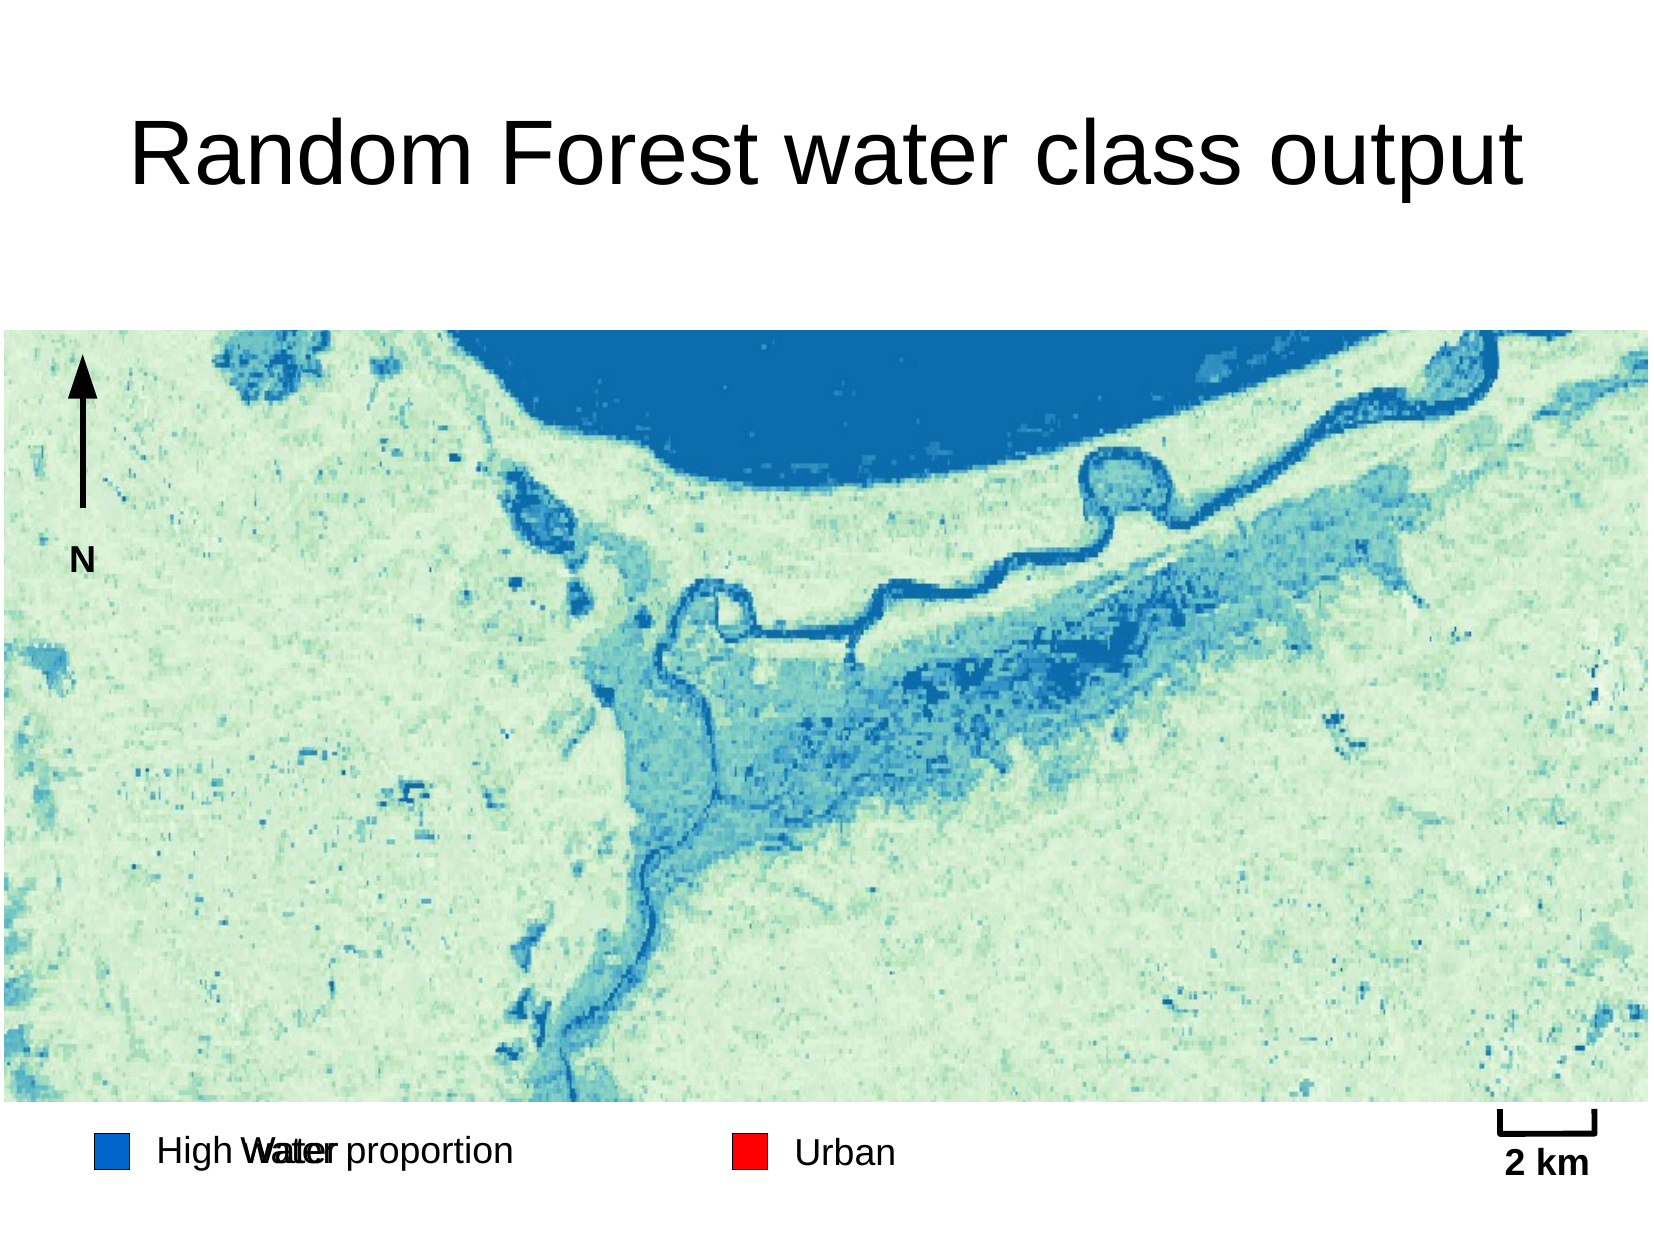

# Random Forest water class output
N
 Water
High water proportion
Urban
2 km